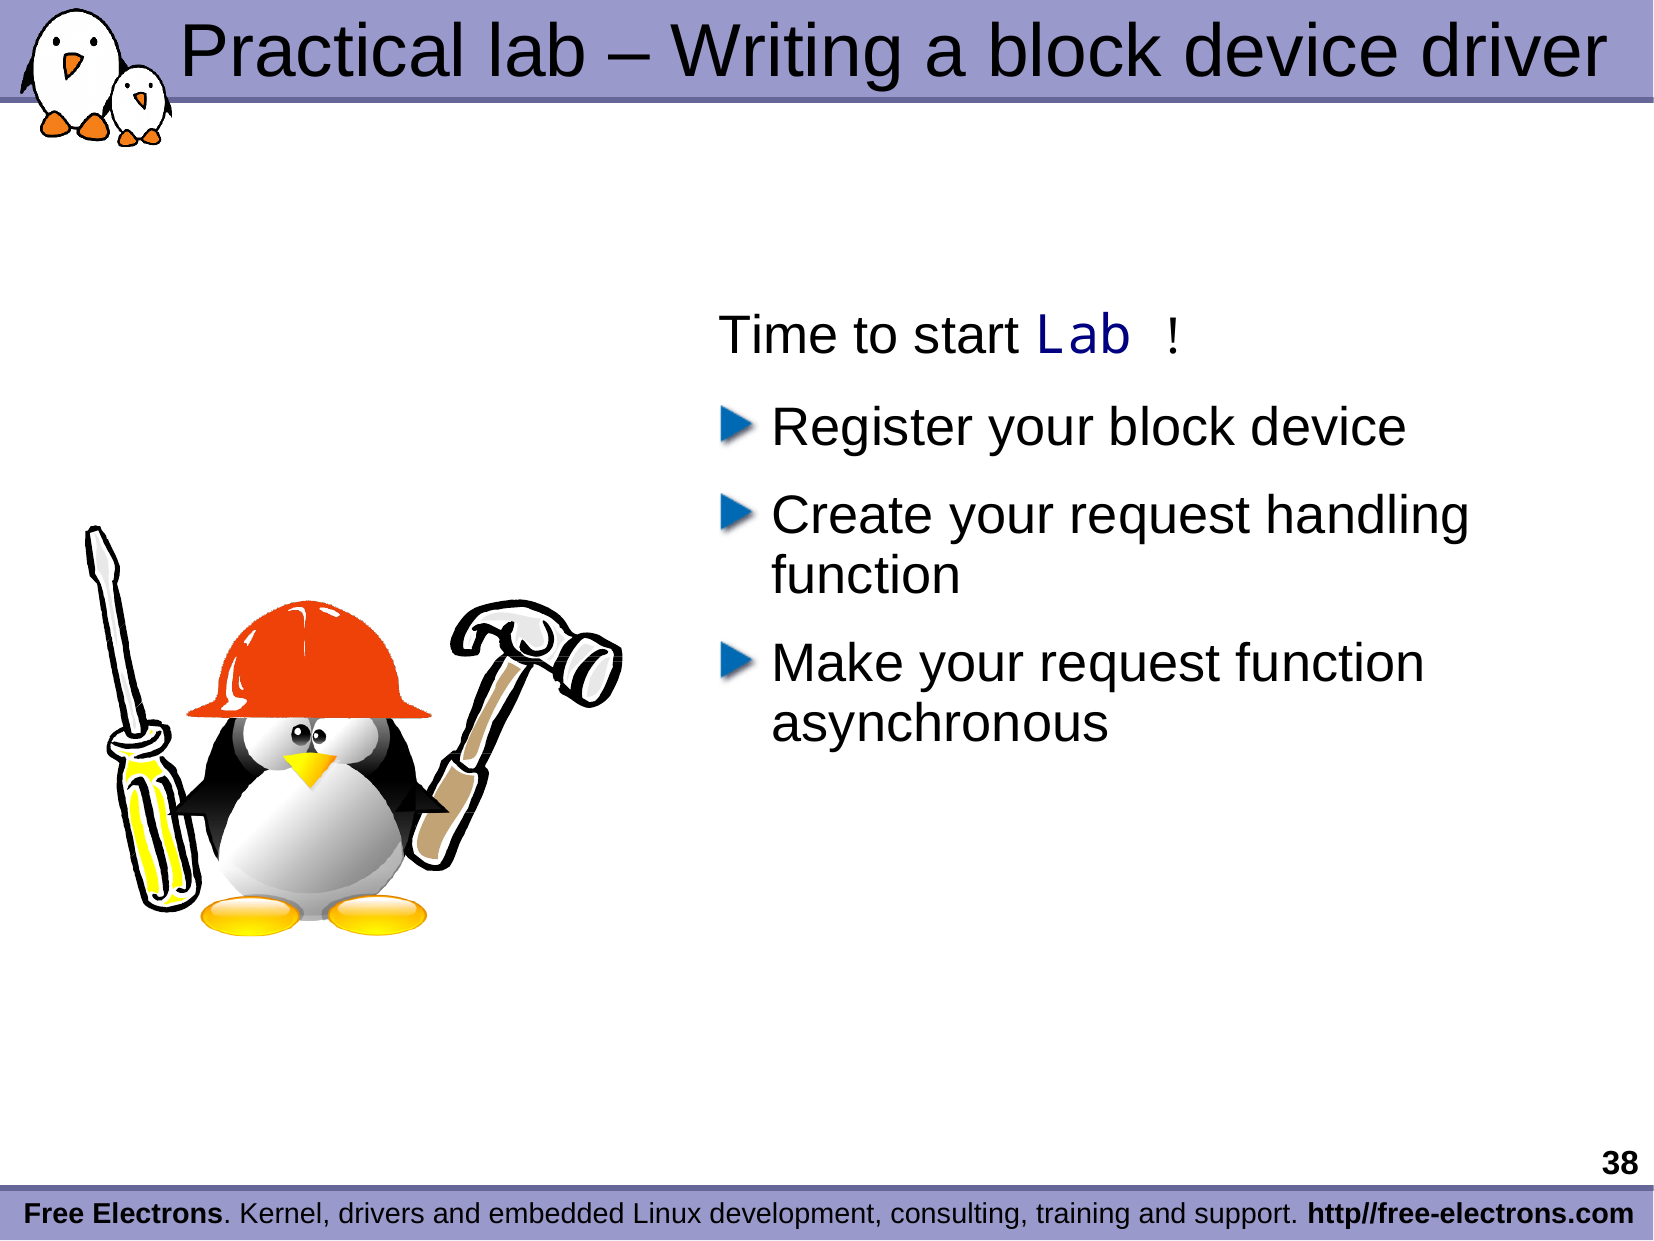

# Practical lab – Writing a block device driver
Time to start Lab !
Register your block device
Create your request handling function
Make your request function asynchronous